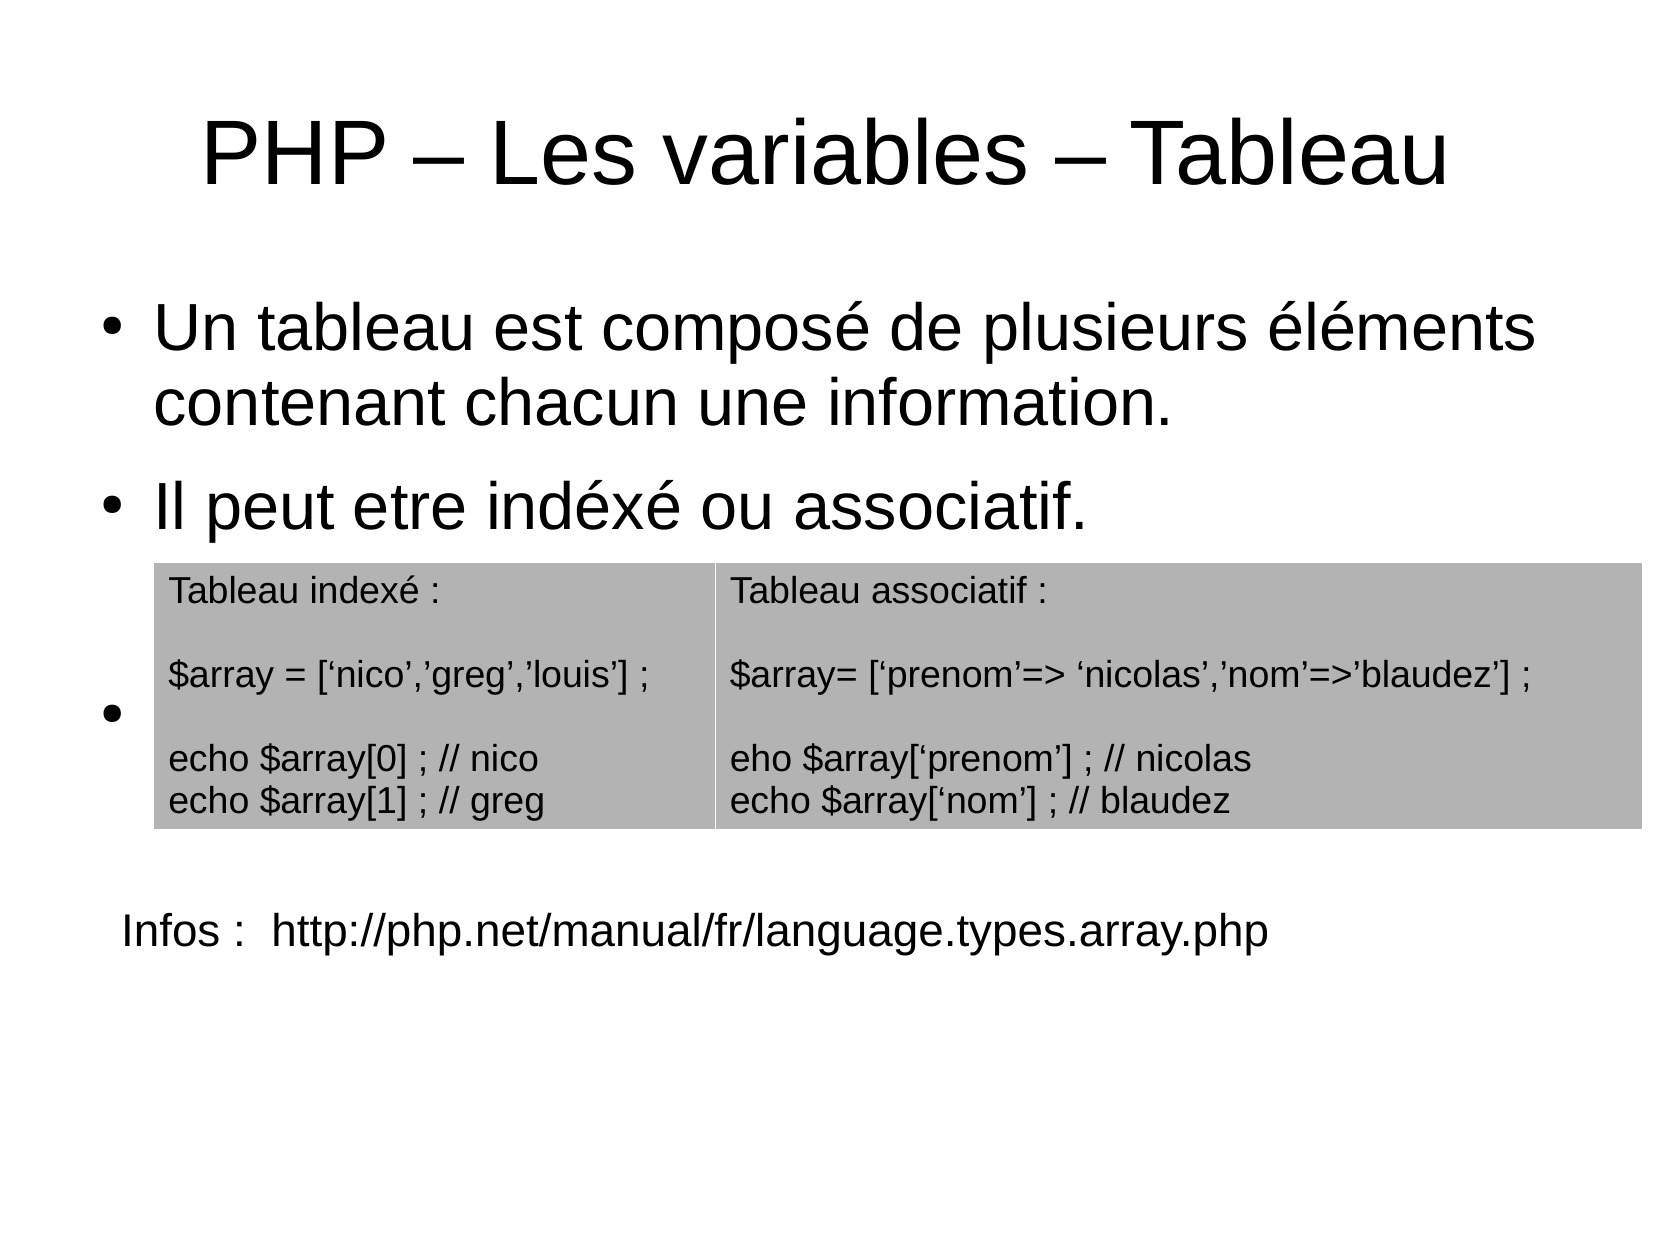

# PHP – Les variables – Tableau
Un tableau est composé de plusieurs éléments contenant chacun une information.
Il peut etre indéxé ou associatif.
| Tableau indexé : $array = [‘nico’,’greg’,’louis’] ; echo $array[0] ; // nico echo $array[1] ; // greg | Tableau associatif : $array= [‘prenom’=> ‘nicolas’,’nom’=>’blaudez’] ; eho $array[‘prenom’] ; // nicolas echo $array[‘nom’] ; // blaudez |
| --- | --- |
Infos : http://php.net/manual/fr/language.types.array.php